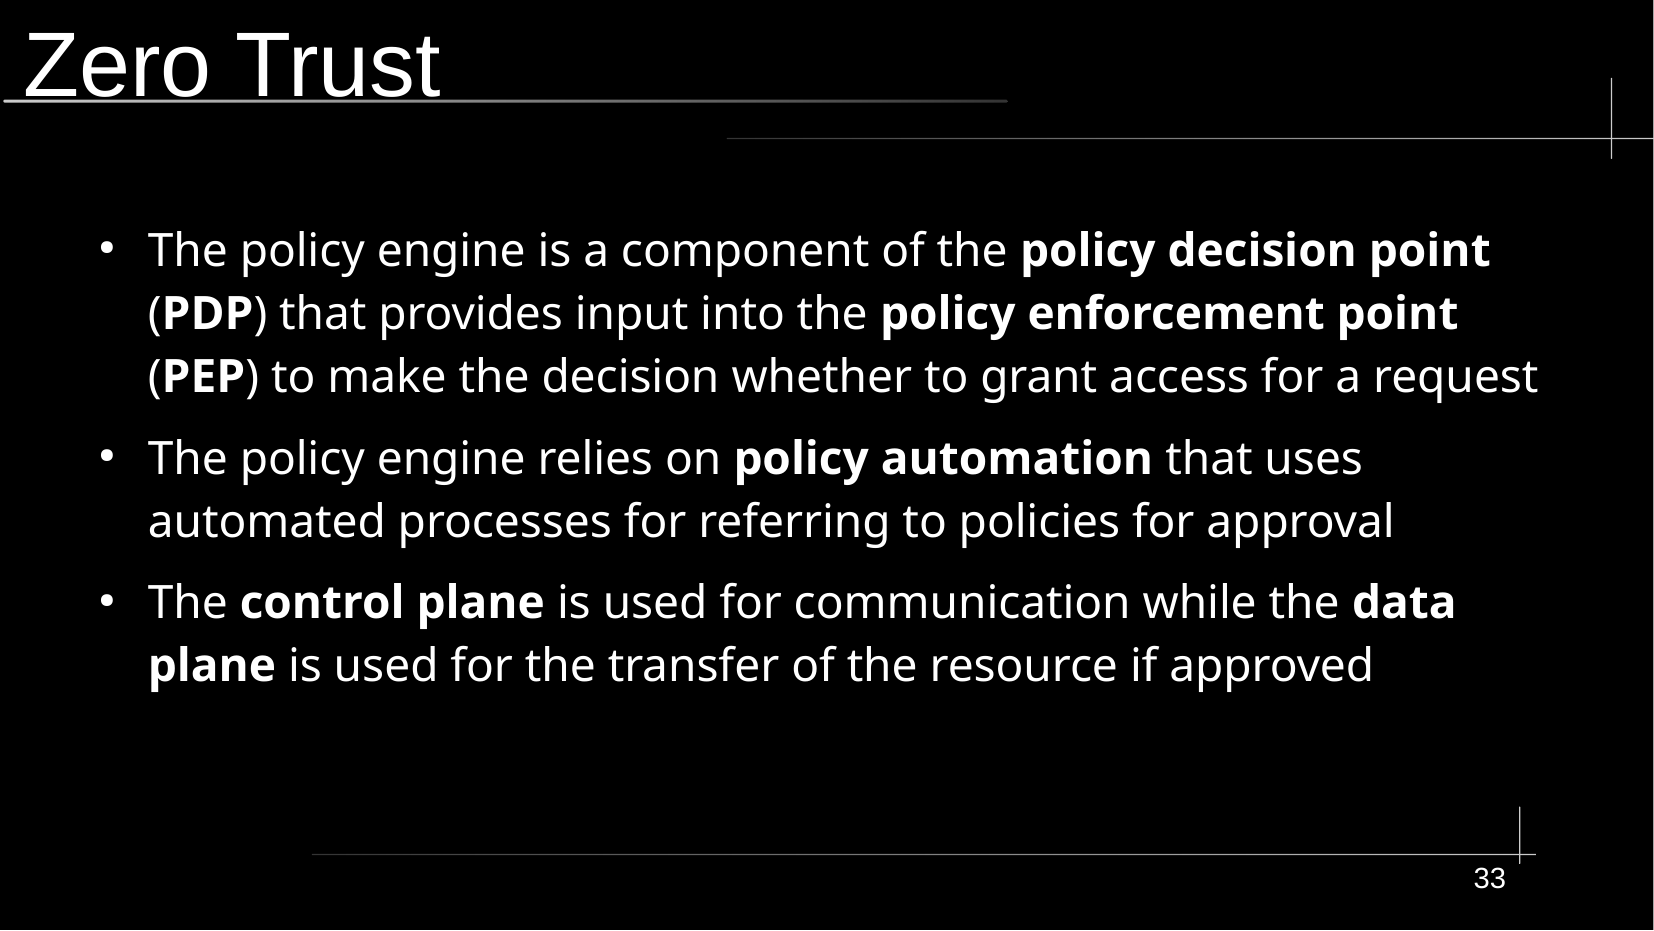

# Zero Trust
The policy engine is a component of the policy decision point (PDP) that provides input into the policy enforcement point (PEP) to make the decision whether to grant access for a request
The policy engine relies on policy automation that uses automated processes for referring to policies for approval
The control plane is used for communication while the data plane is used for the transfer of the resource if approved
33